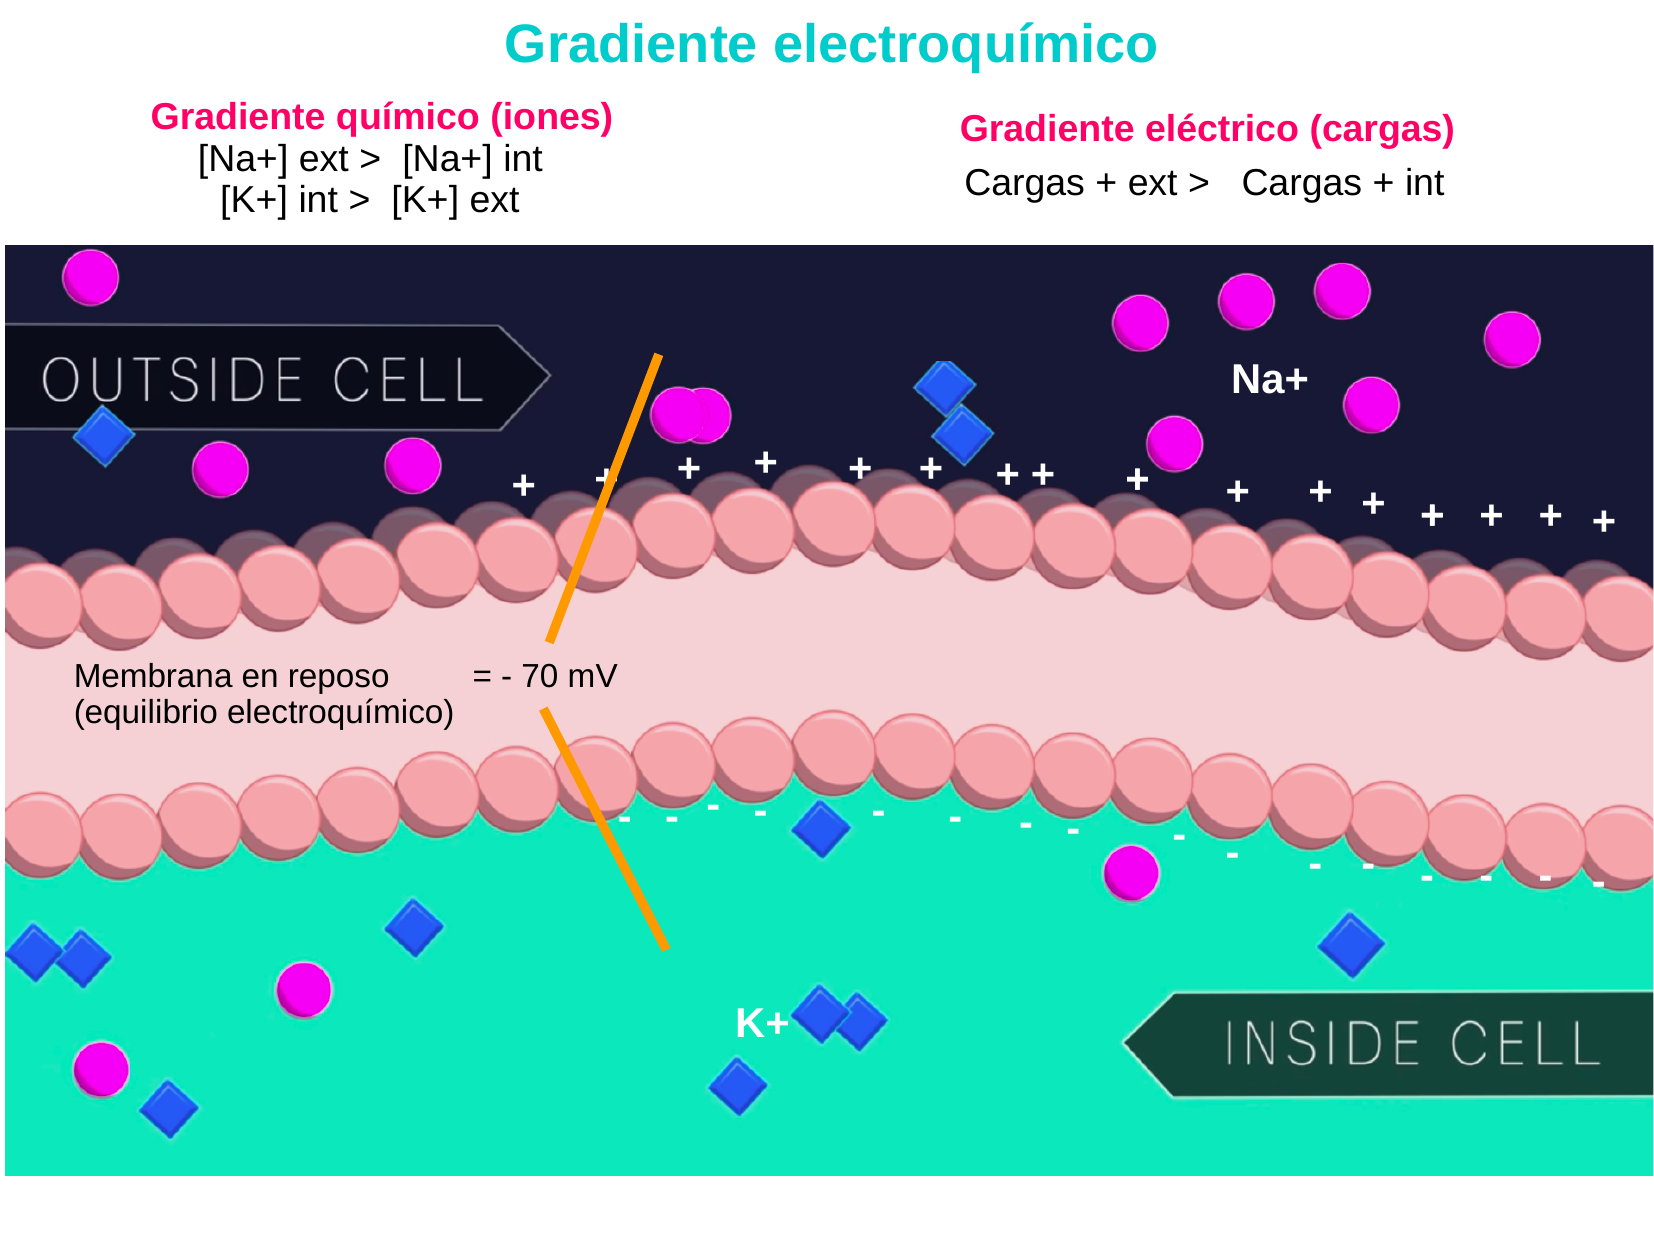

Gradiente electroquímico
Gradiente químico (iones)
Gradiente eléctrico (cargas)
[Na+] ext > [Na+] int
 Cargas + ext > Cargas + int
 [K+] int > [K+] ext
Na+
+
+
+
+
+
+
+
+
+
+
+
+
+
+
+
+
+
+
Membrana en reposo = - 70 mV
(equilibrio electroquímico)
-
-
-
-
-
-
-
-
-
-
-
-
-
-
-
-
K+